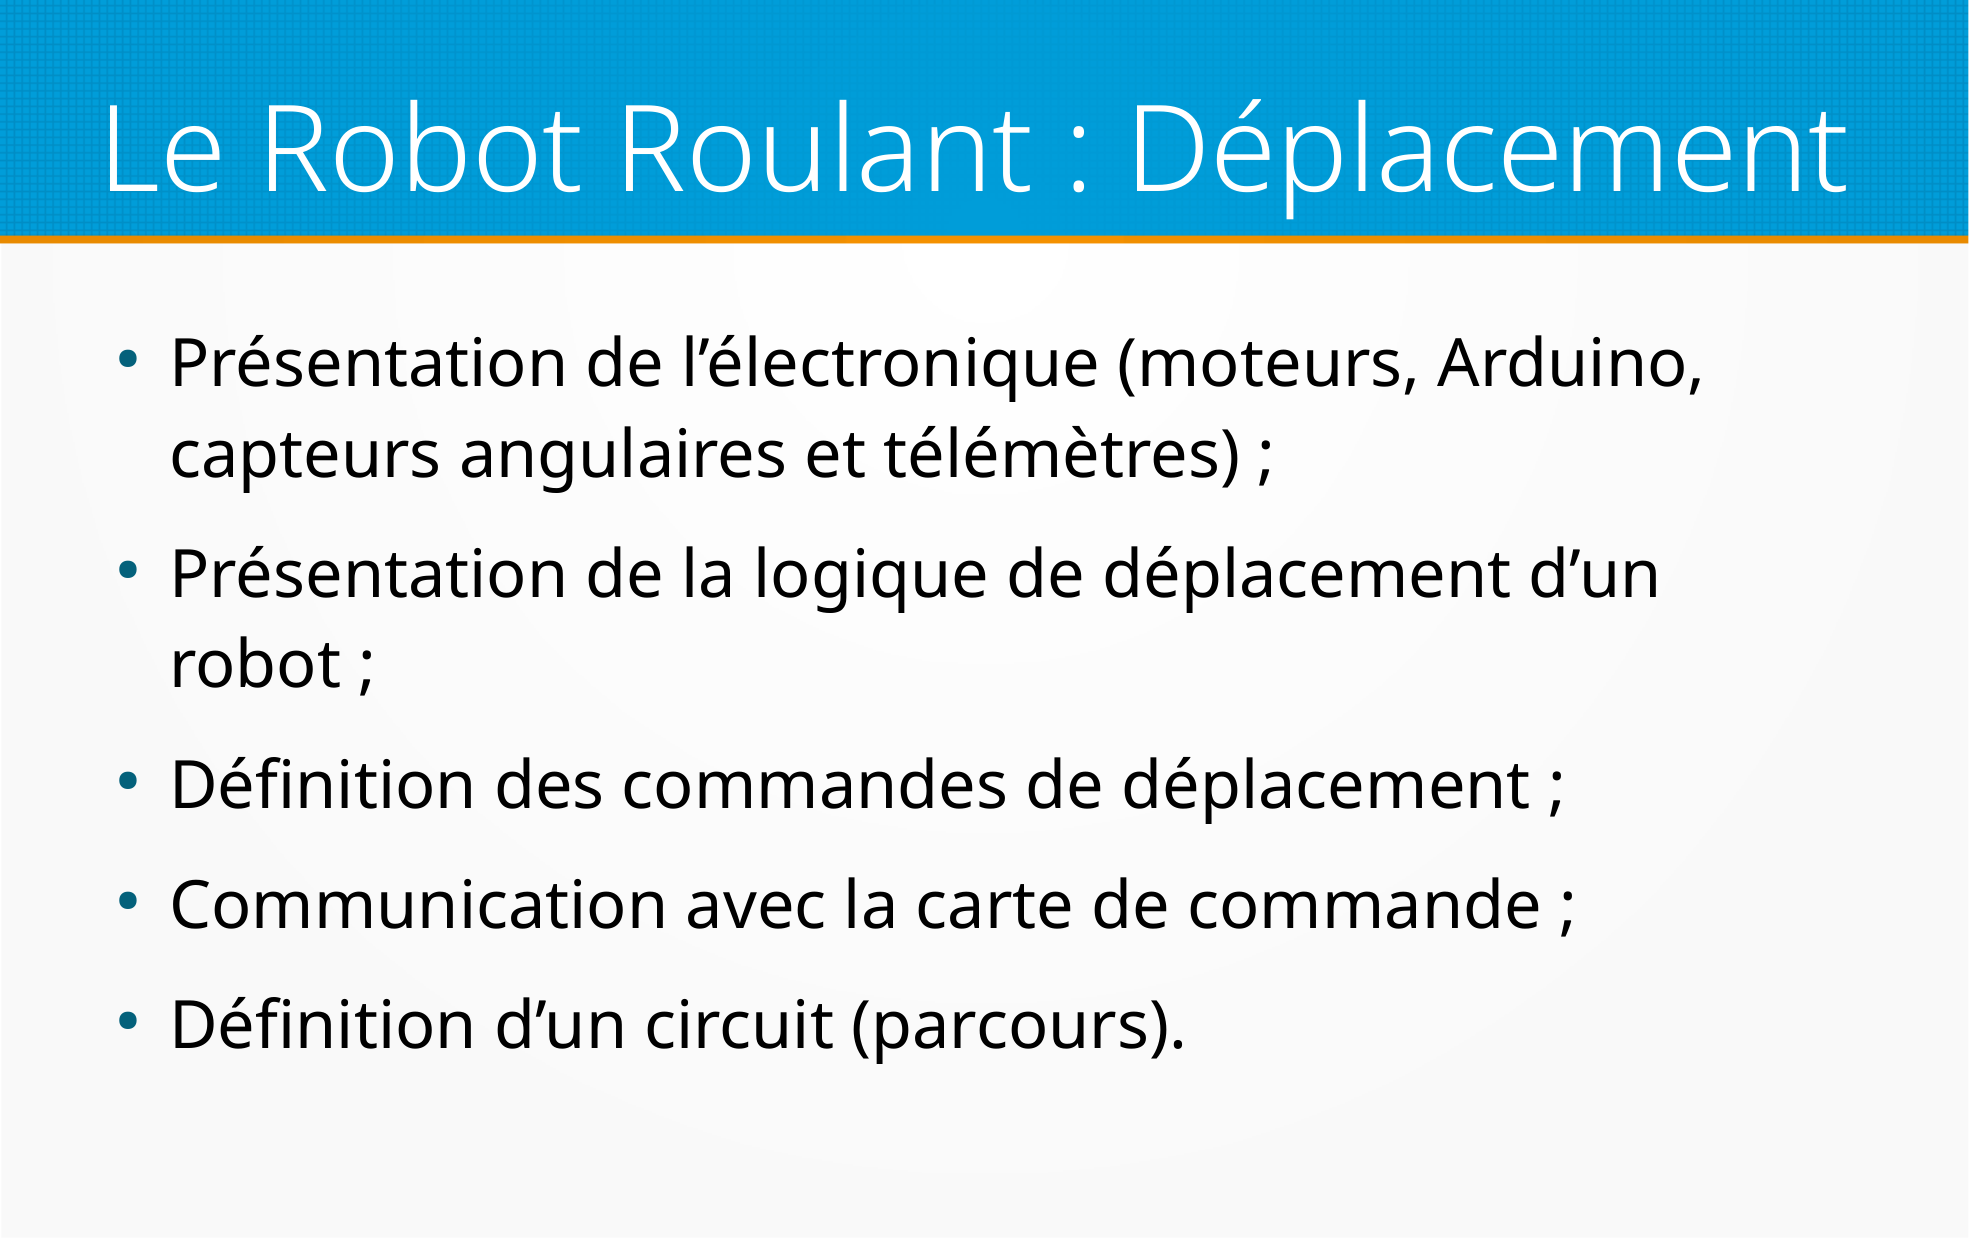

# Le Robot Roulant : Déplacement
Présentation de l’électronique (moteurs, Arduino, capteurs angulaires et télémètres) ;
Présentation de la logique de déplacement d’un robot ;
Définition des commandes de déplacement ;
Communication avec la carte de commande ;
Définition d’un circuit (parcours).